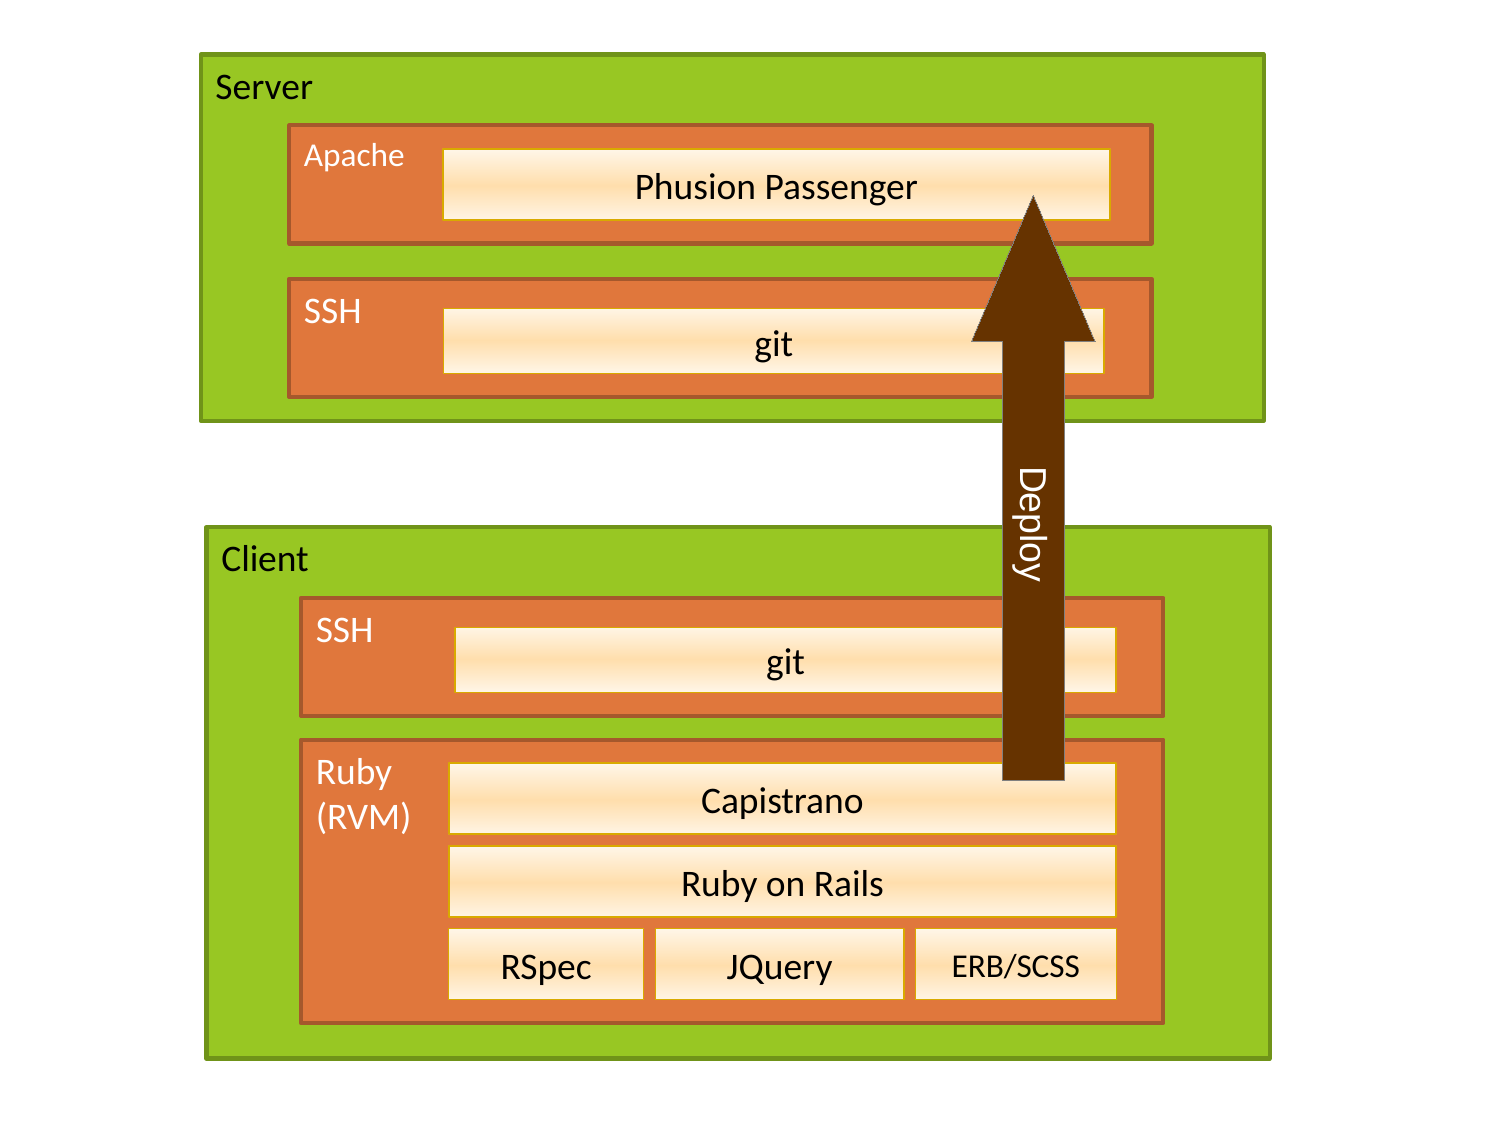

Server
Apache
Phusion Passenger
SSH
git
Deploy
Client
SSH
git
Ruby
(RVM)
Capistrano
Ruby on Rails
RSpec
JQuery
ERB/SCSS